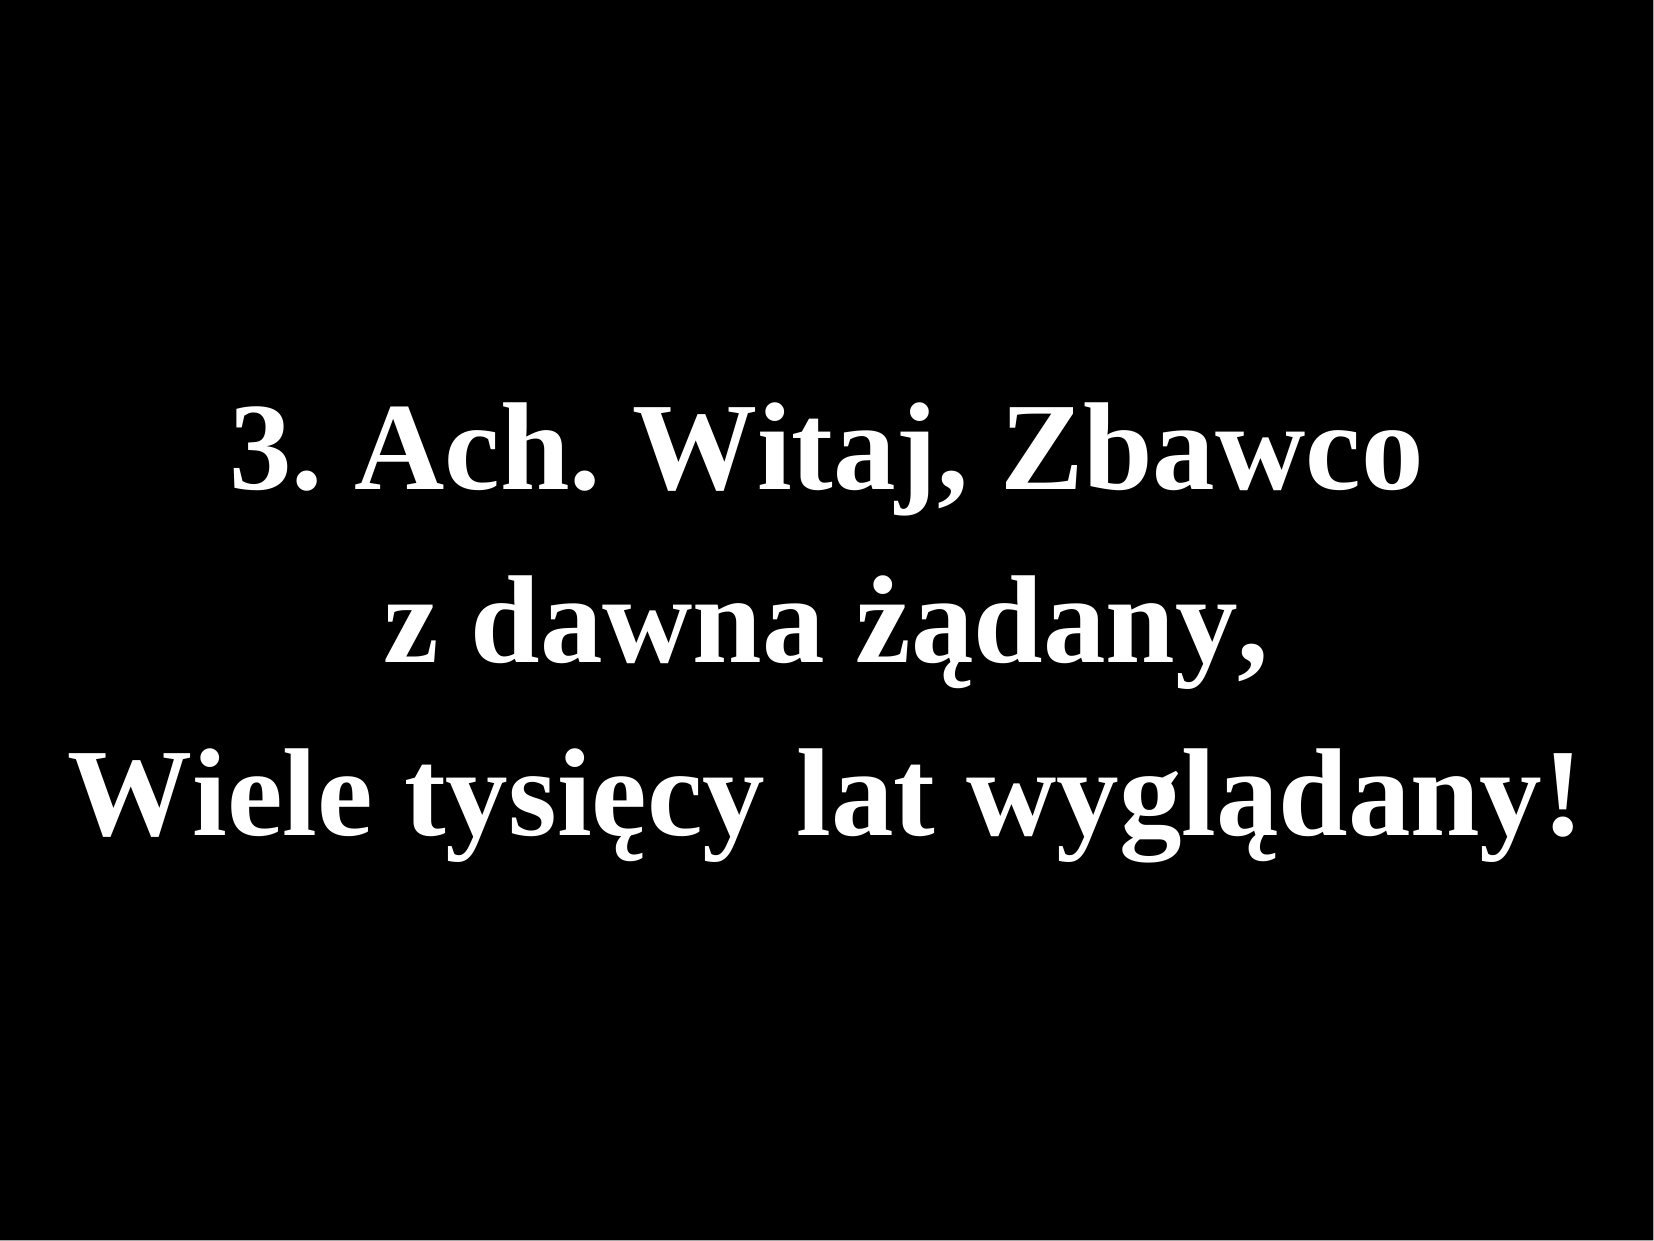

# 3. Ach. Witaj, Zbawco ppp z dawna żądany, ppp Wiele tysięcy lat wyglądany!